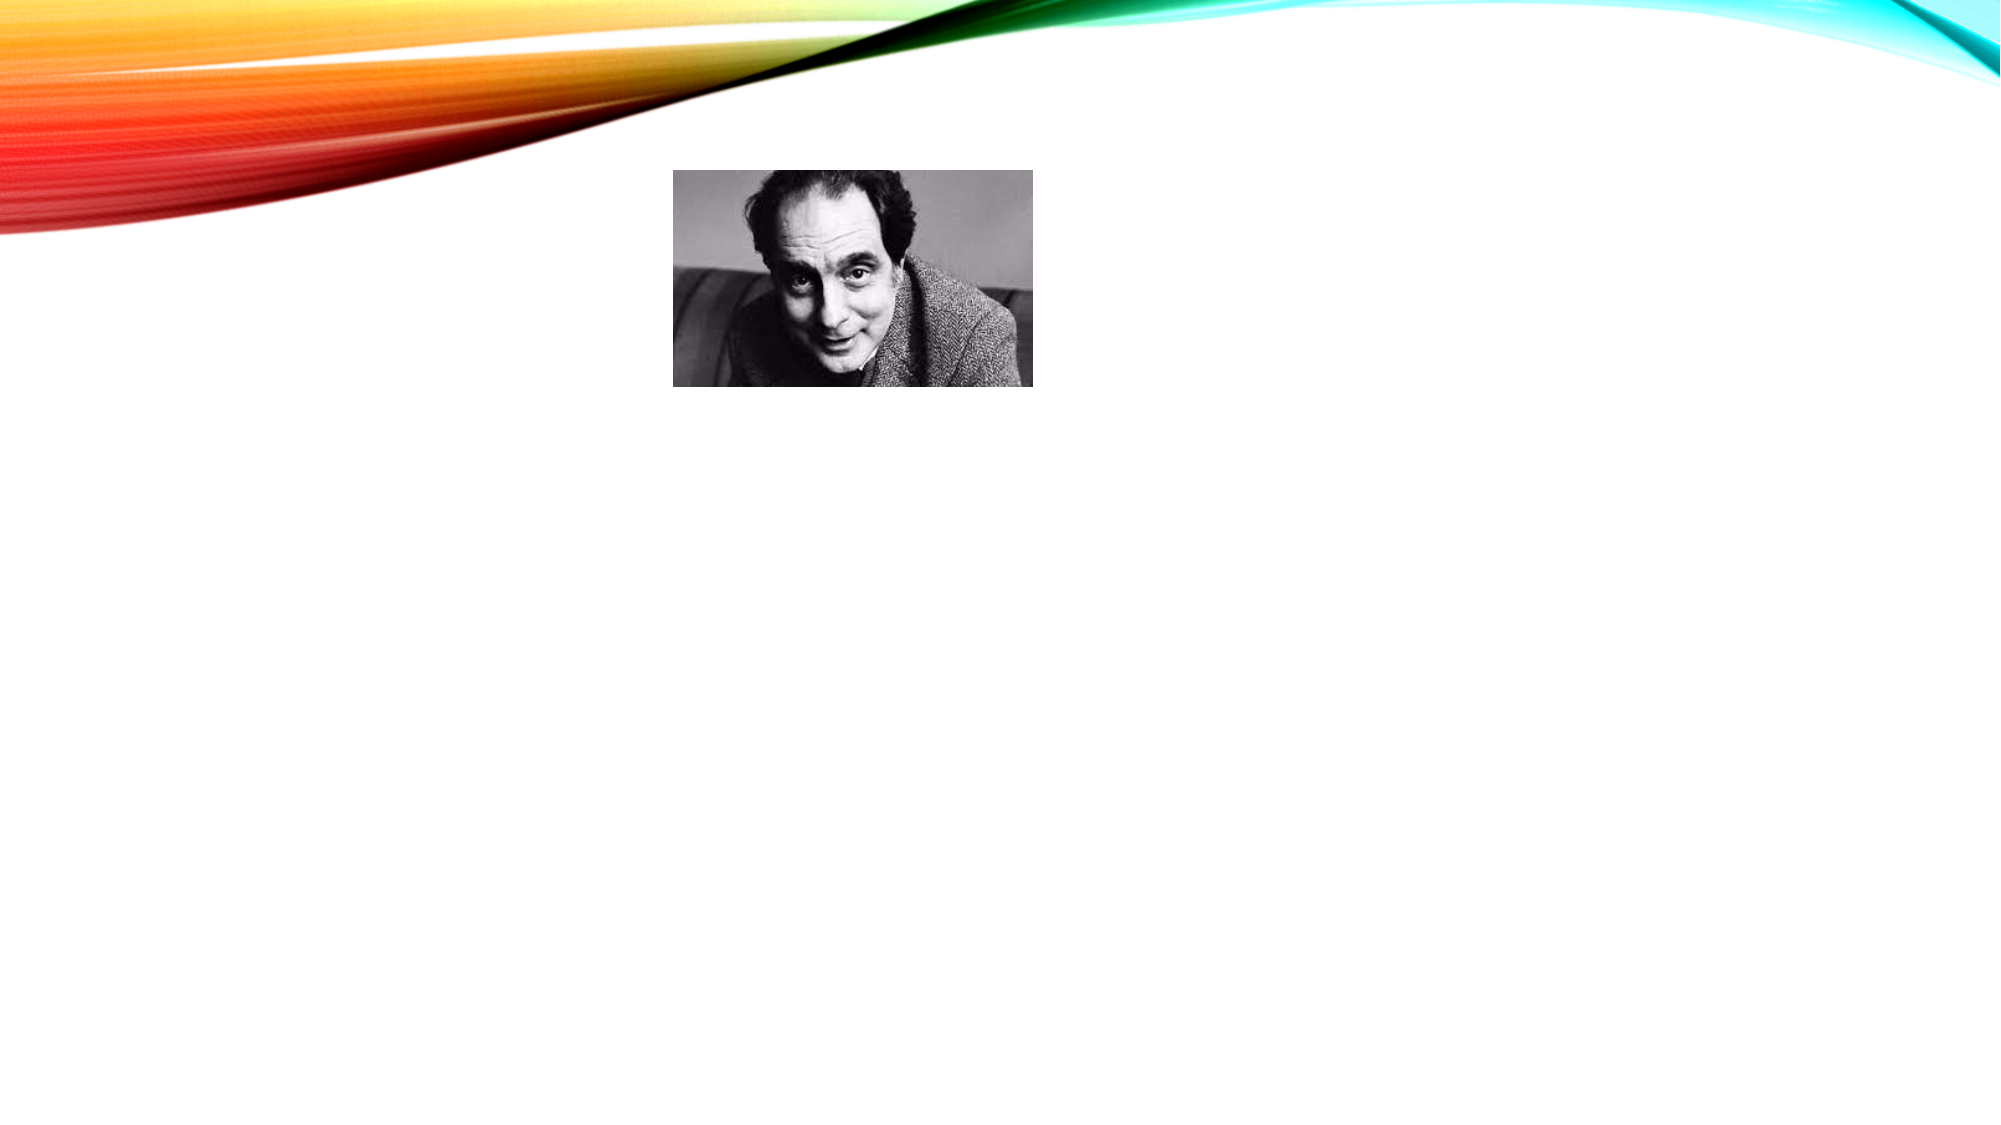

# ITALO CALVINO
1923 Santiago De Las Vegas
Risiede a Torino dove si laurea in lettere
Si è iscritto al partito comunista
1980 si stabilisce a Roma
1985 muore a Siena